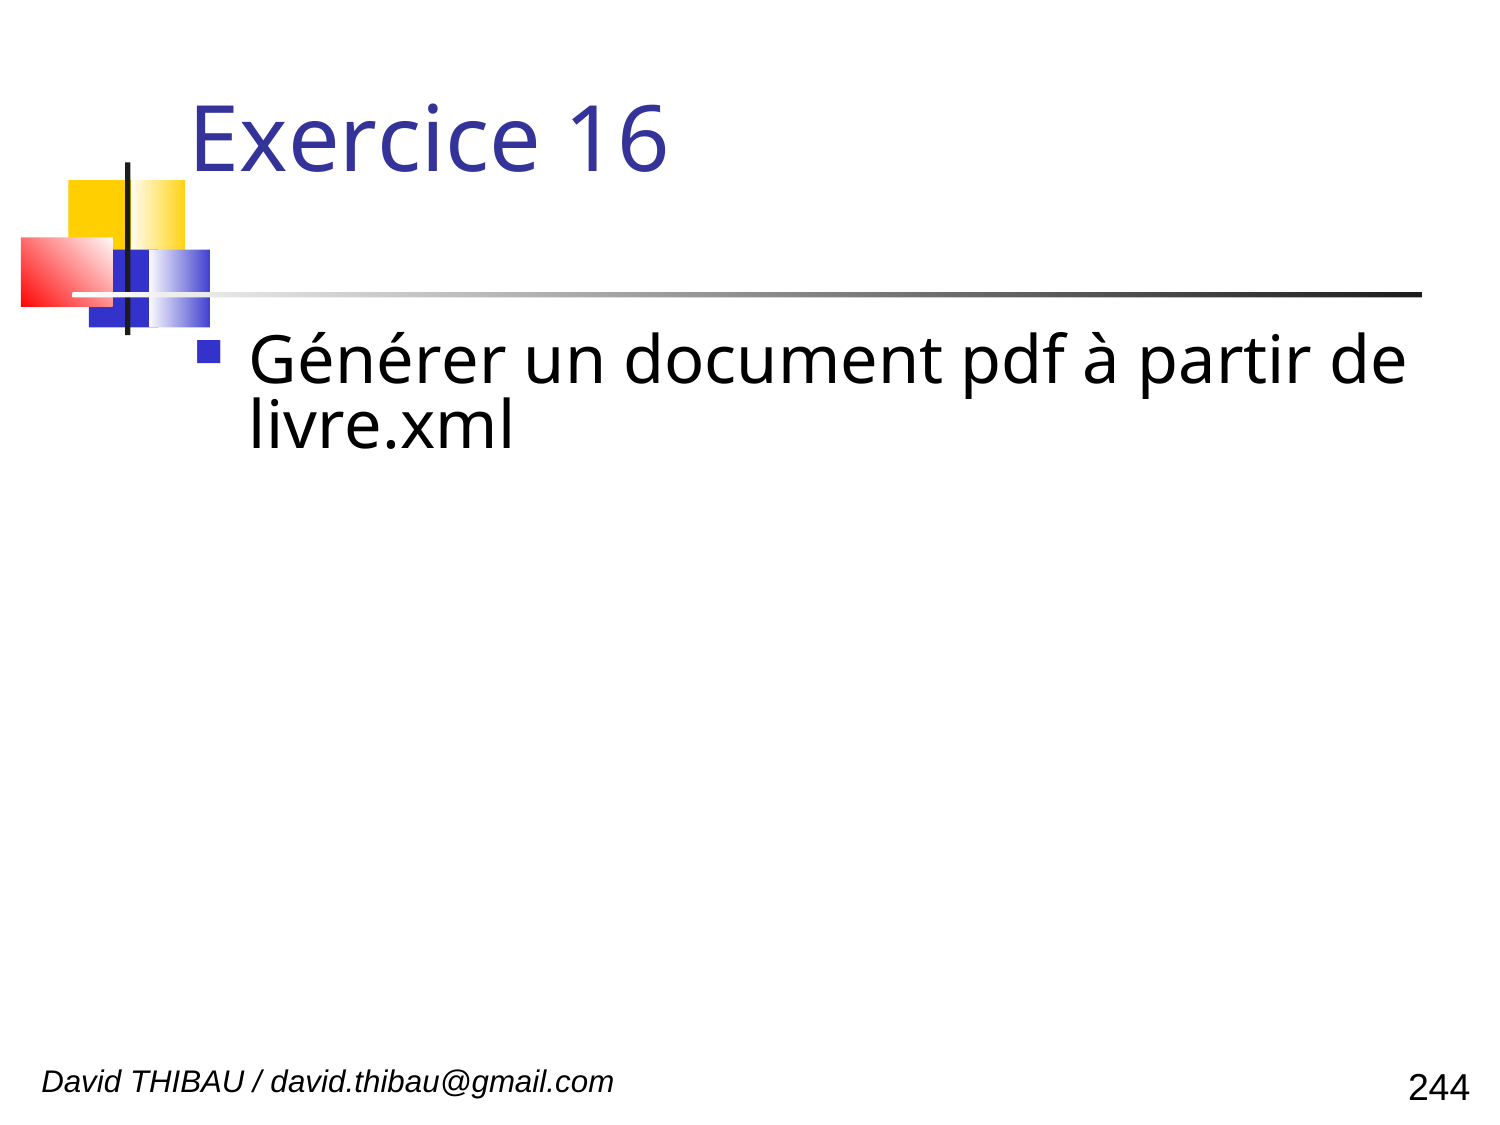

# Exercice 16
Générer un document pdf à partir de livre.xml